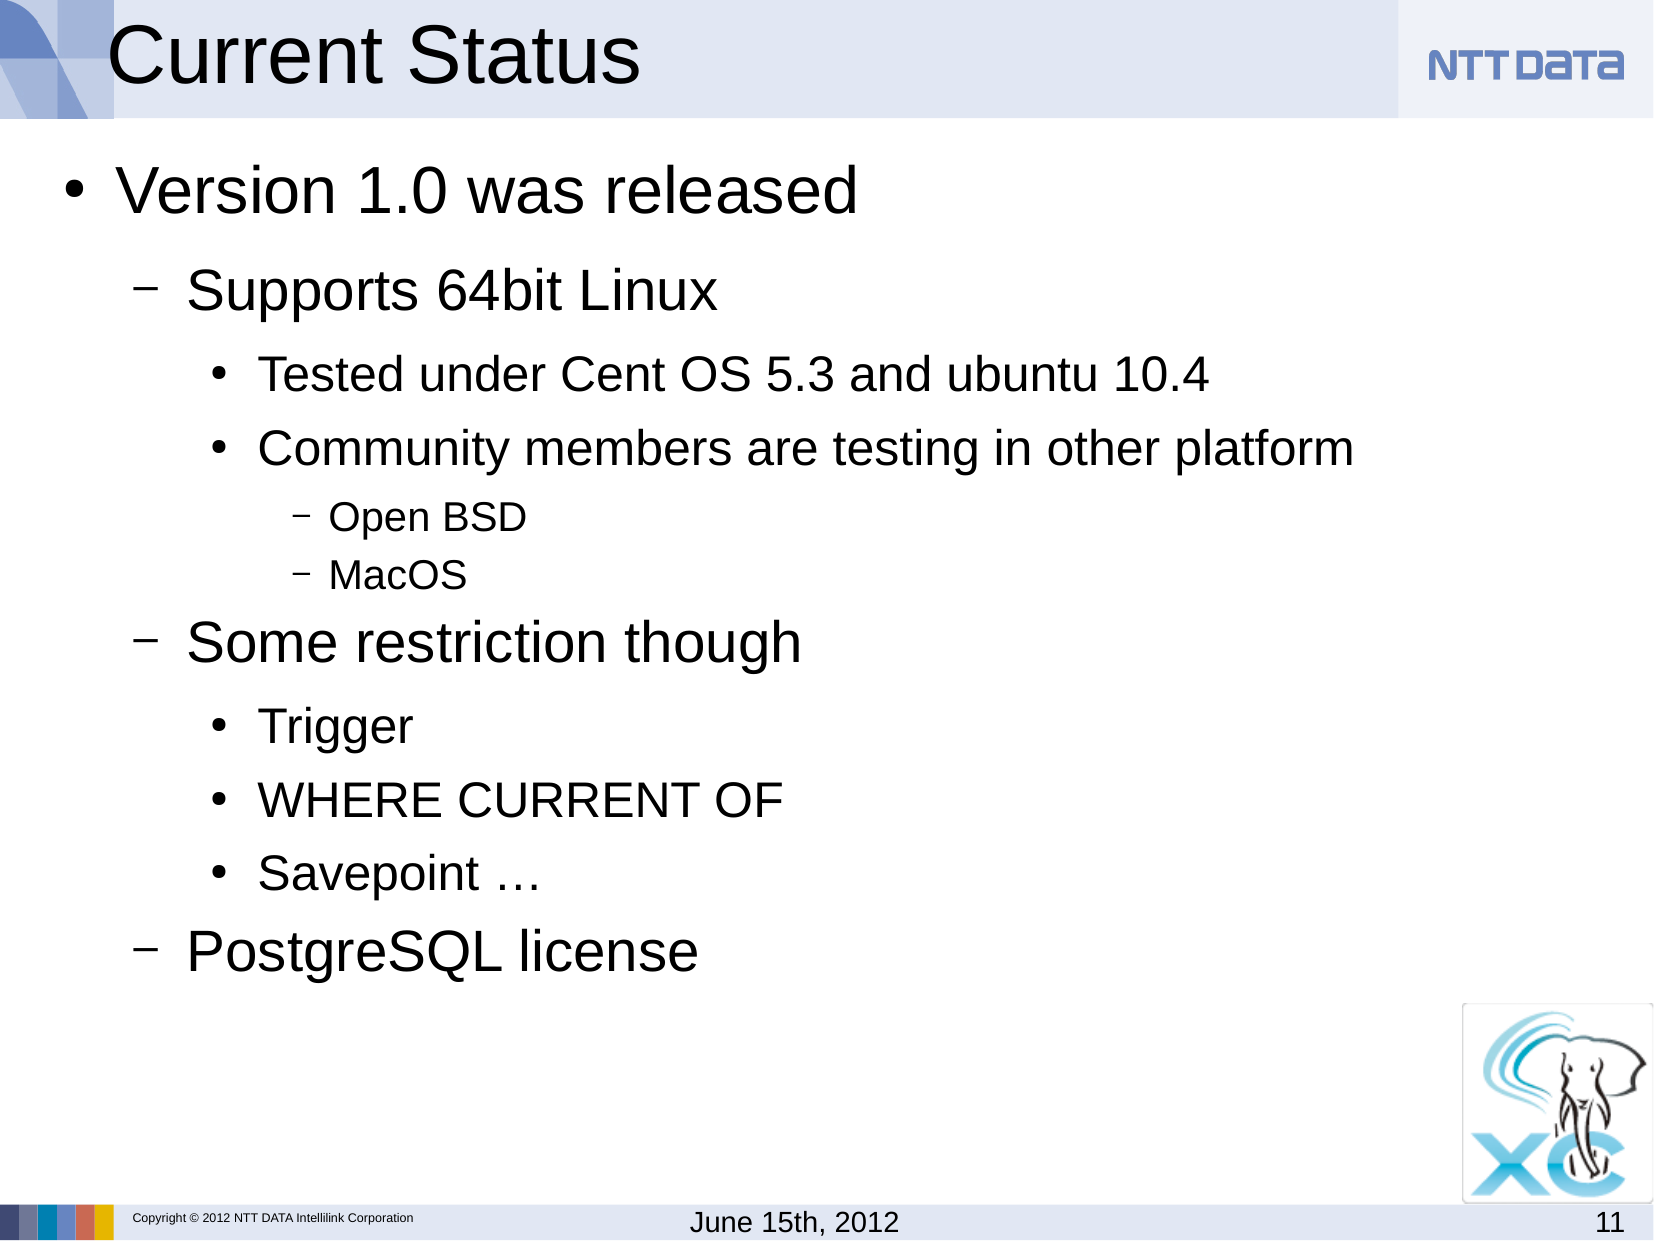

# Current Status
Version 1.0 was released
Supports 64bit Linux
Tested under Cent OS 5.3 and ubuntu 10.4
Community members are testing in other platform
Open BSD
MacOS
Some restriction though
Trigger
WHERE CURRENT OF
Savepoint …
PostgreSQL license
June 15th, 2012
11